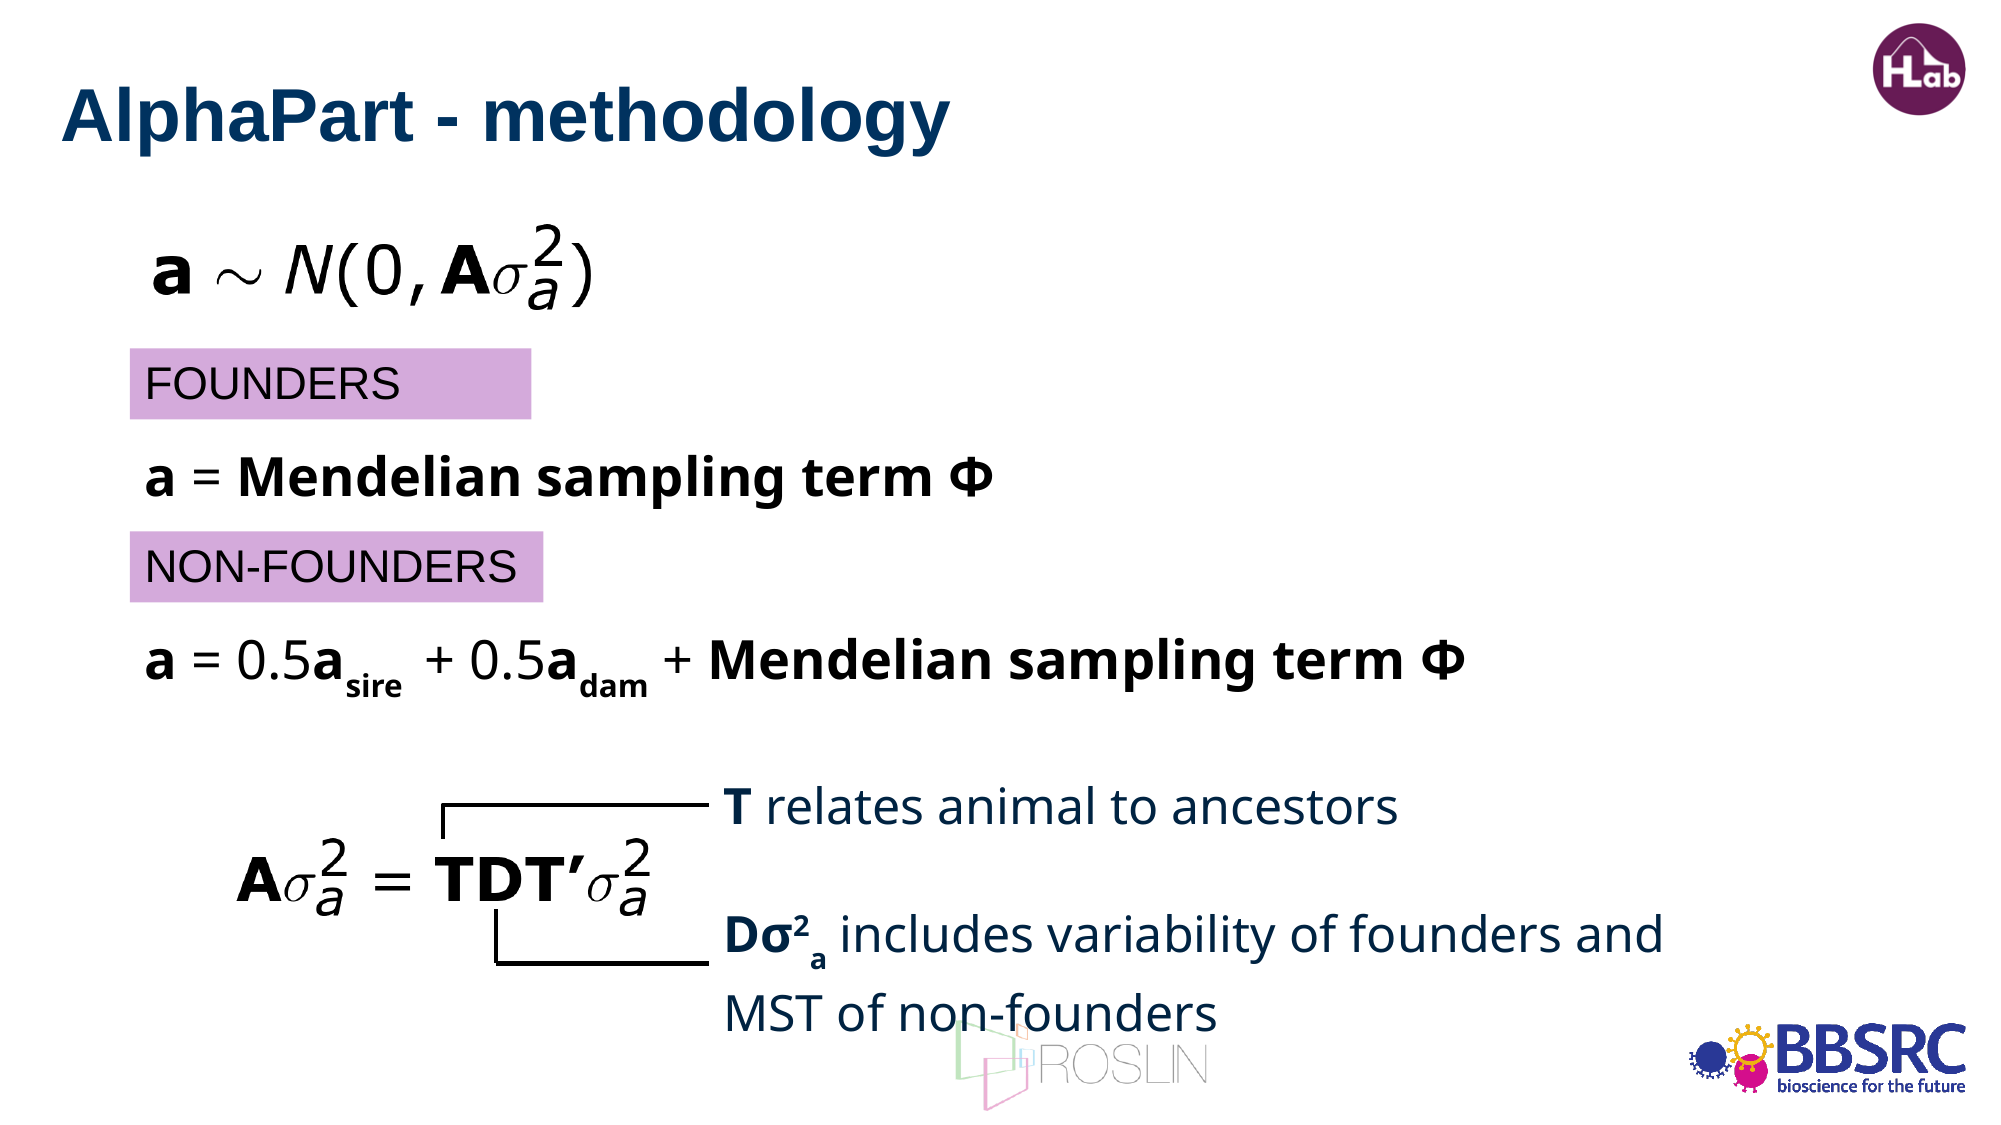

AlphaPart - methodology
FOUNDERS
a = Mendelian sampling term Φ
NON-FOUNDERS
a = 0.5asire + 0.5adam + Mendelian sampling term Φ
T relates animal to ancestors
Dσ2a includes variability of founders and
MST of non-founders